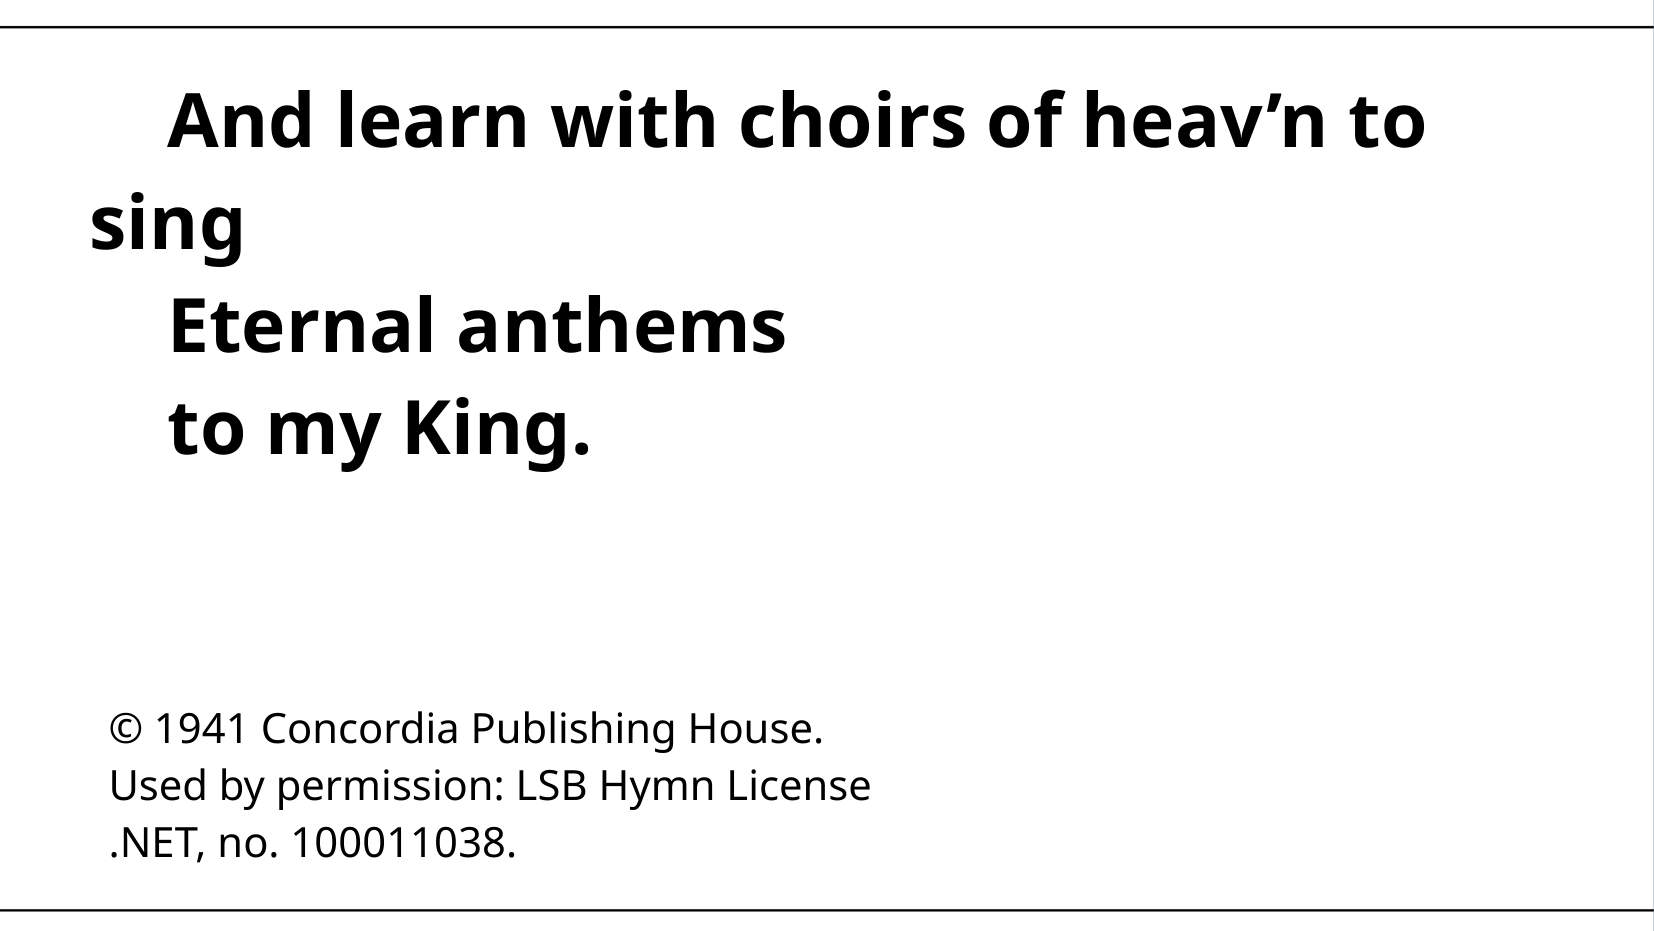

And learn with choirs of heav’n to sing
 Eternal anthems
 to my King.
© 1941 Concordia Publishing House.
Used by permission: LSB Hymn License
.NET, no. 100011038.